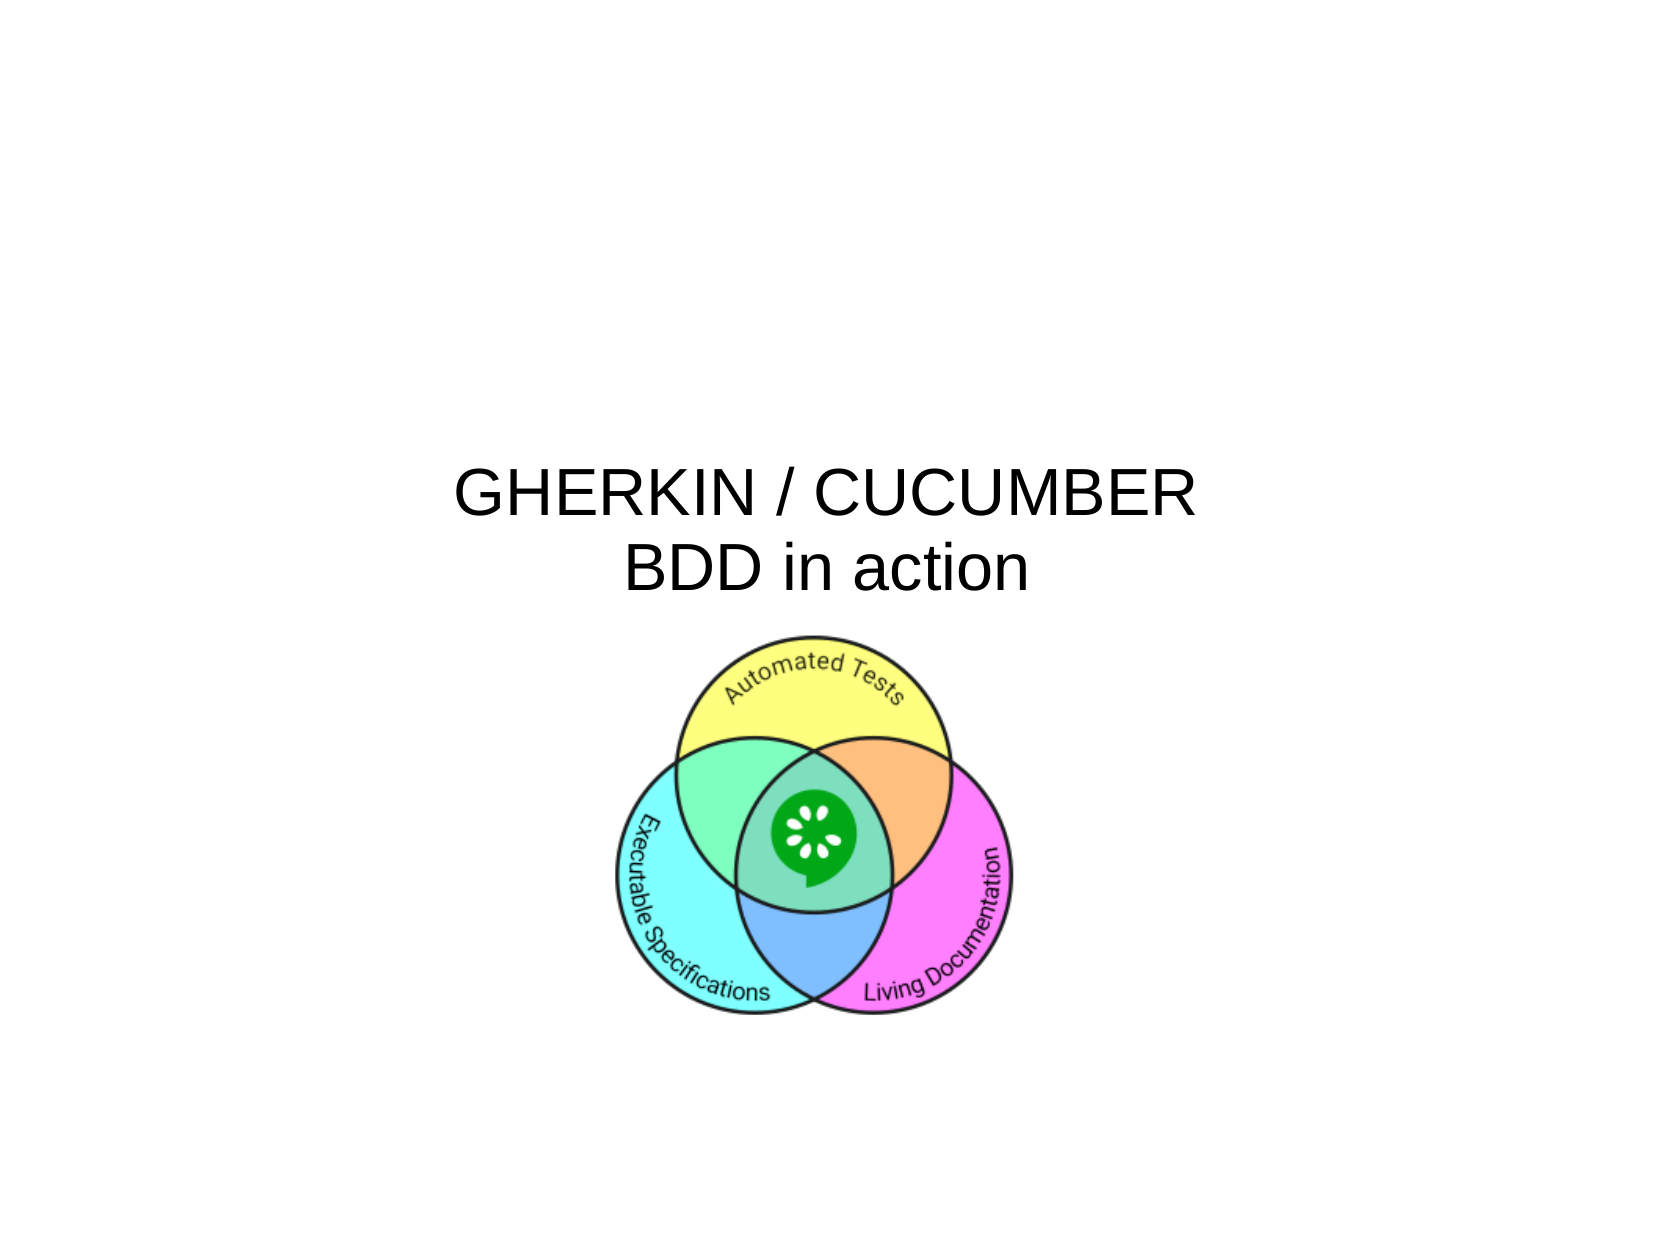

# GHERKIN / CUCUMBER
BDD in action